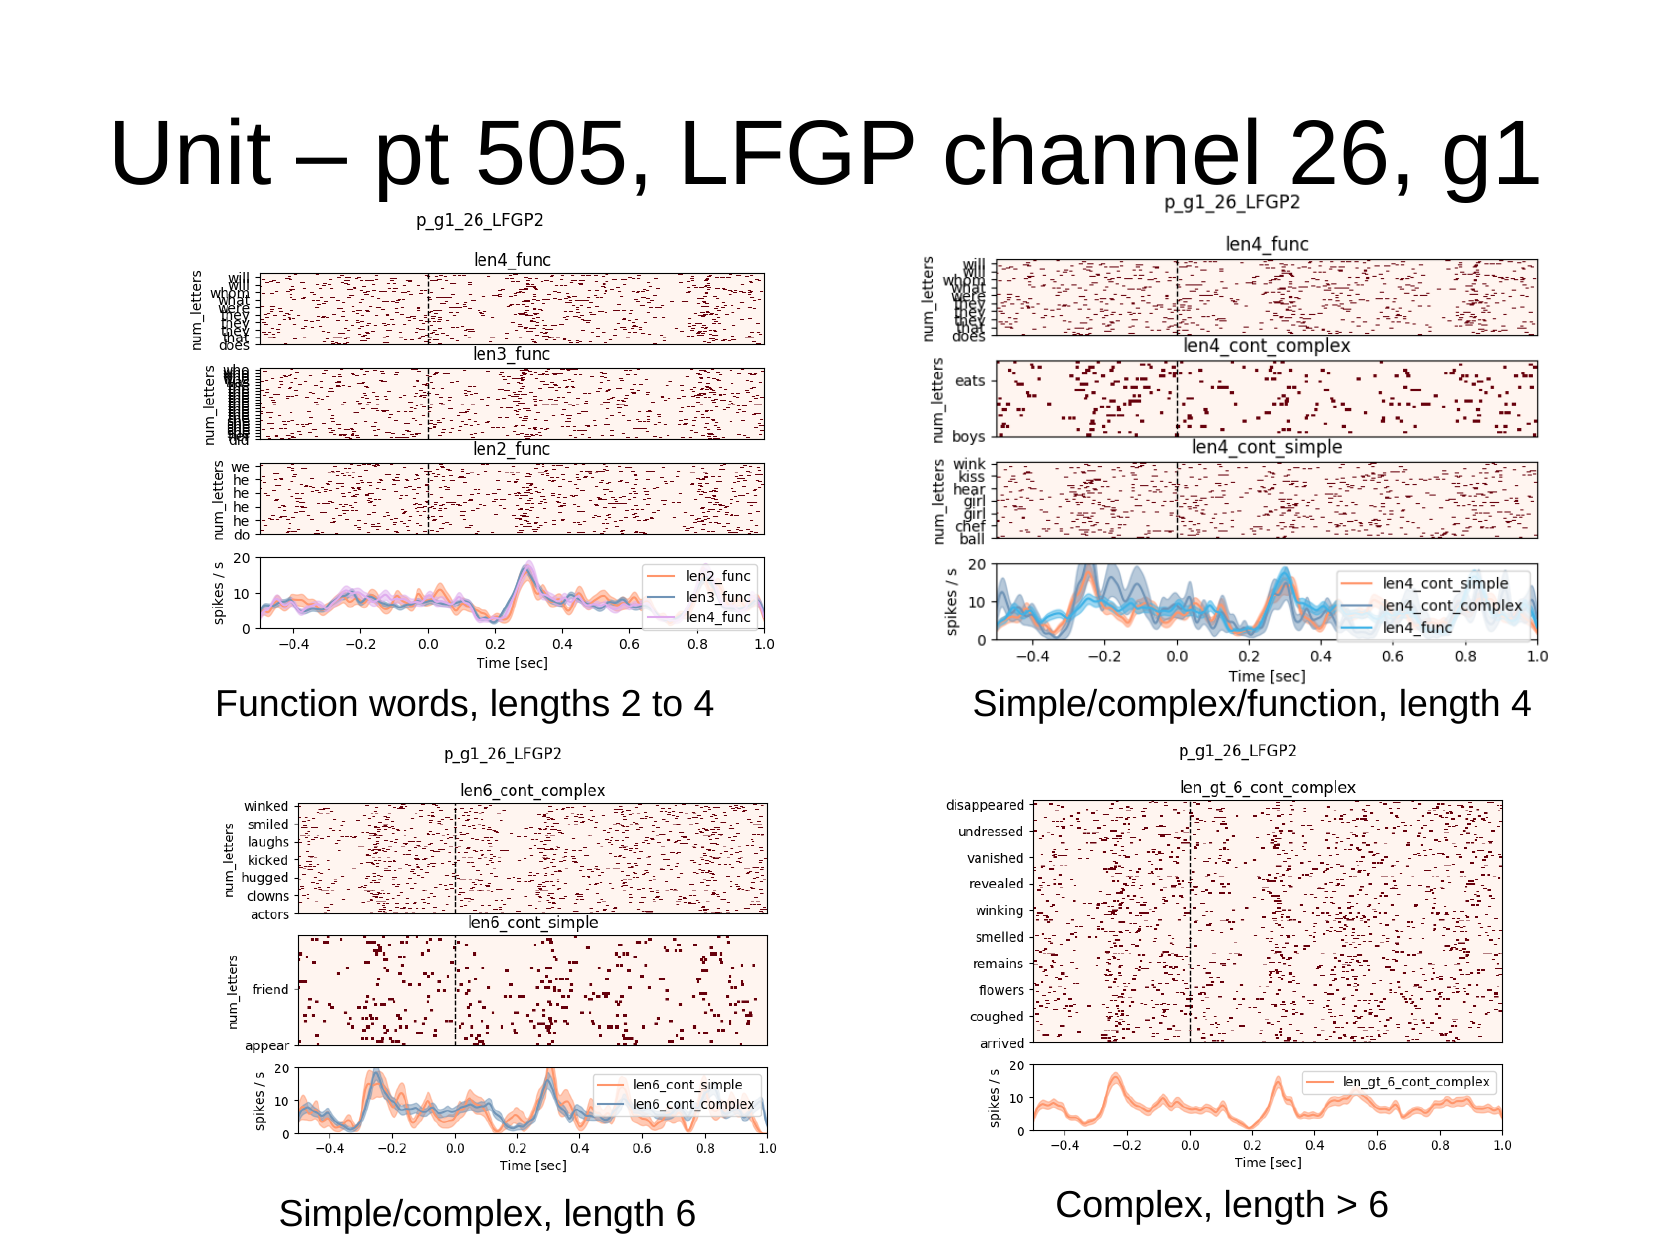

# Unit – pt 505, LFGP channel 26, g1
Function words, lengths 2 to 4
Simple/complex/function, length 4
Complex, length > 6
Simple/complex, length 6